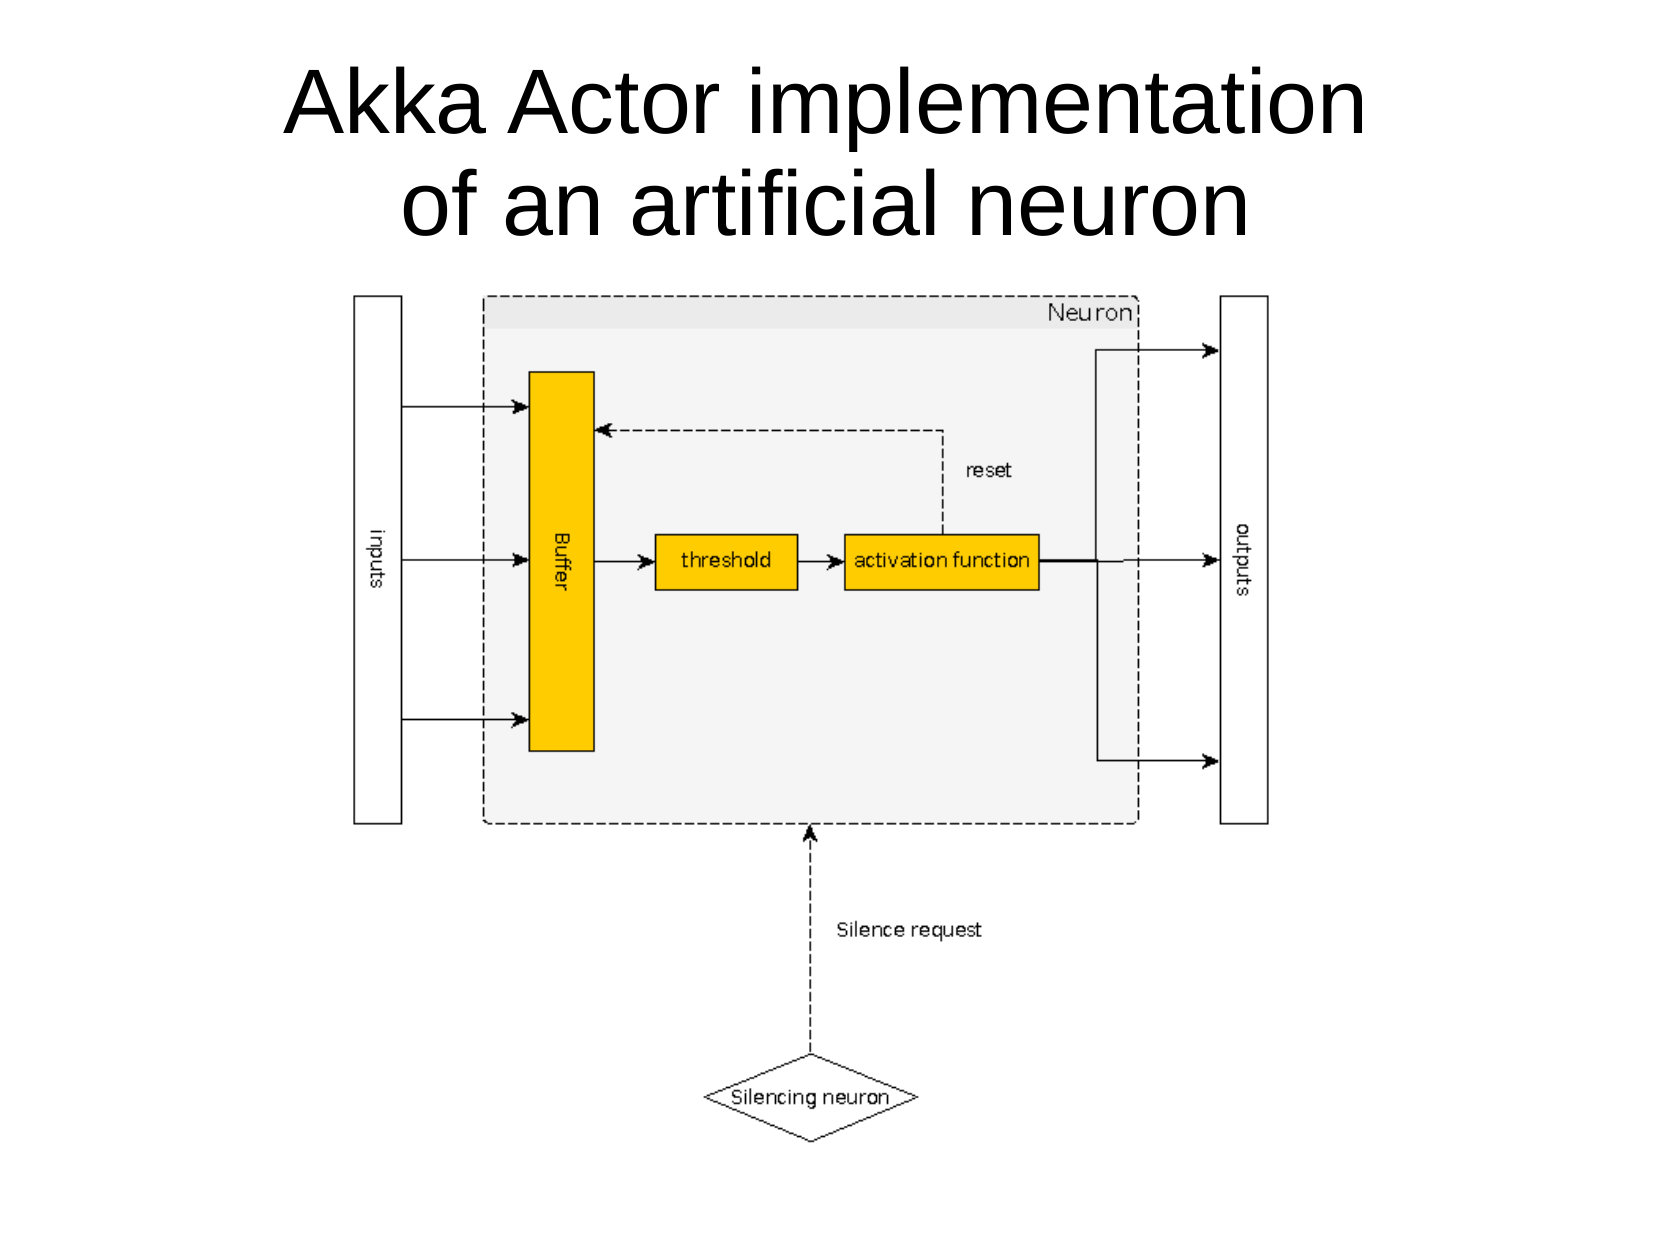

# Akka Actor implementation of an artificial neuron